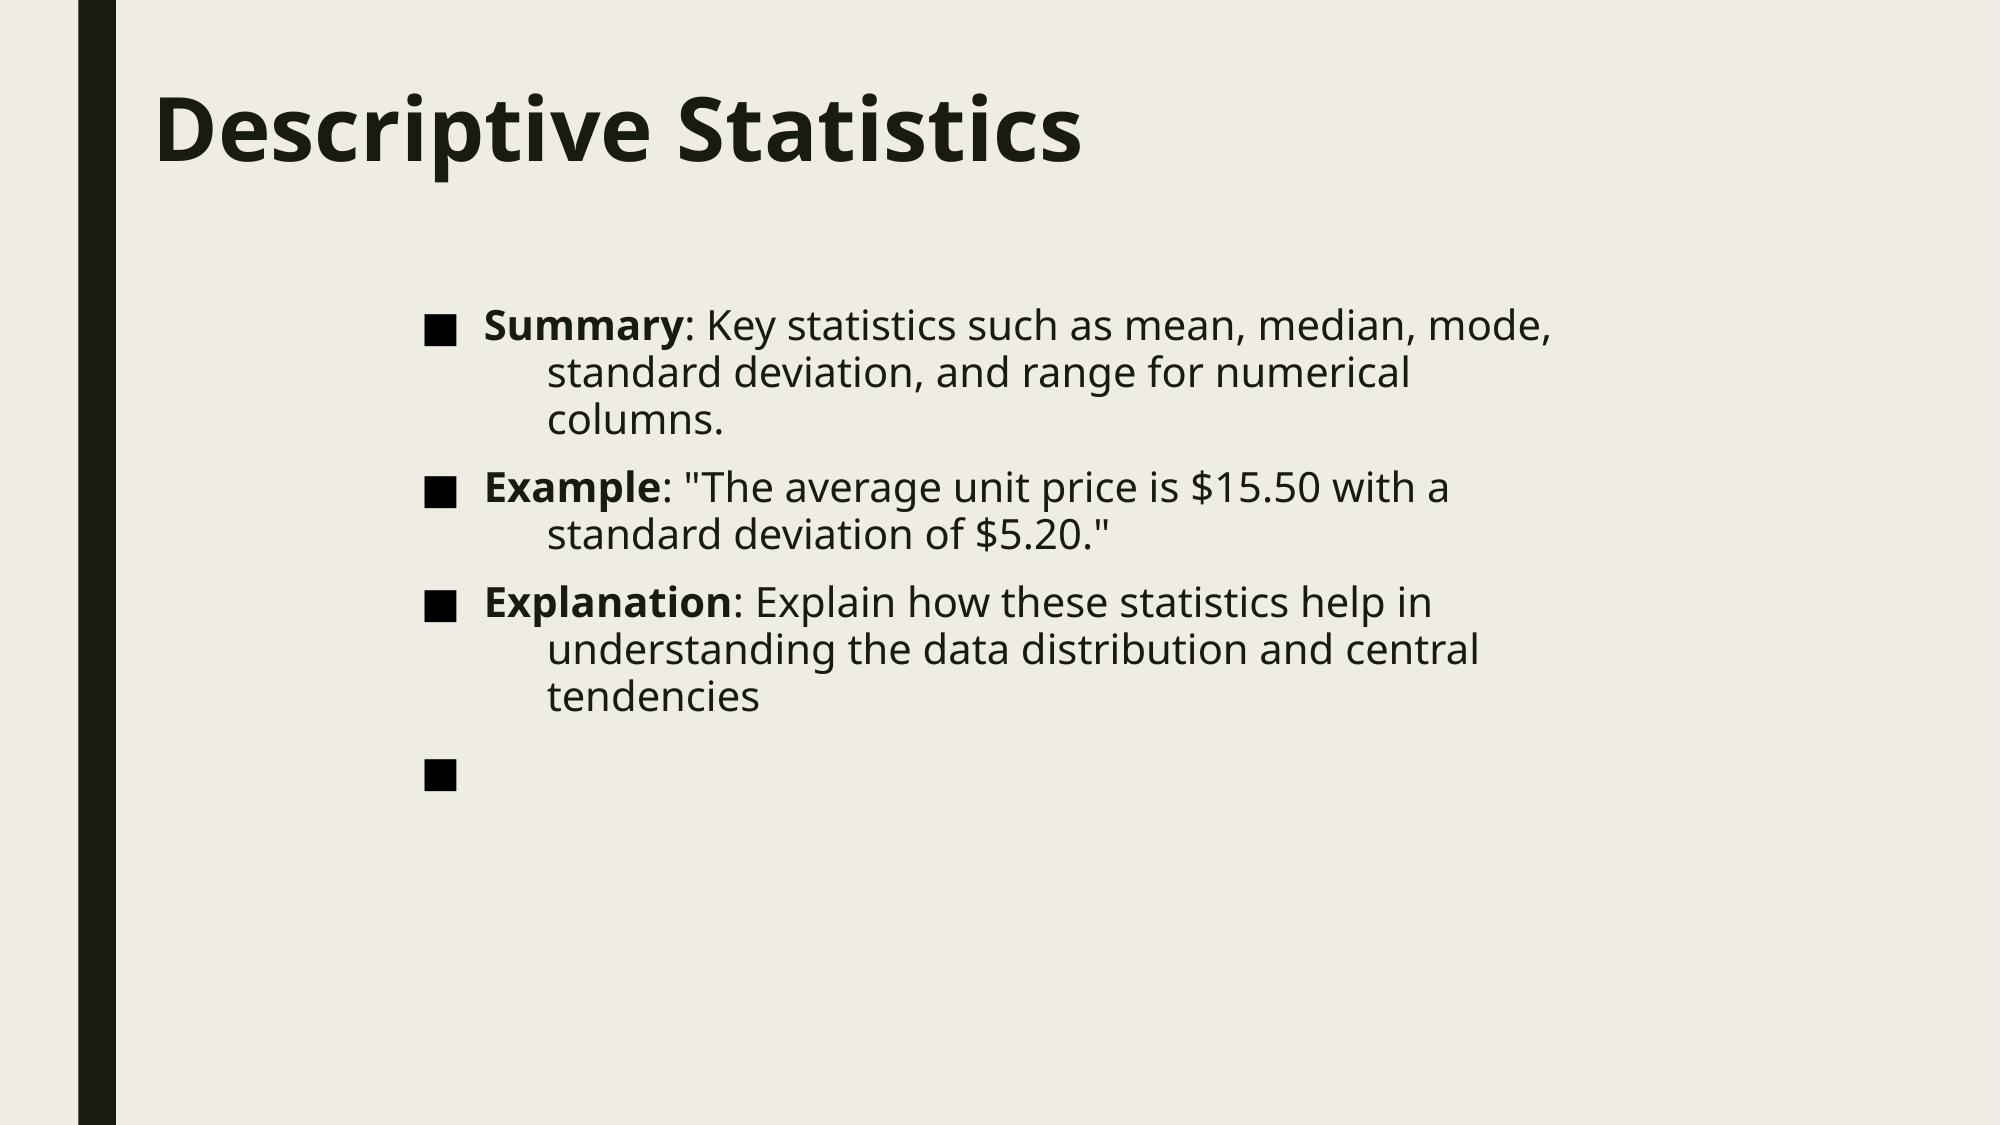

# Descriptive Statistics
Summary: Key statistics such as mean, median, mode, standard deviation, and range for numerical columns.
Example: "The average unit price is $15.50 with a standard deviation of $5.20."
Explanation: Explain how these statistics help in understanding the data distribution and central tendencies